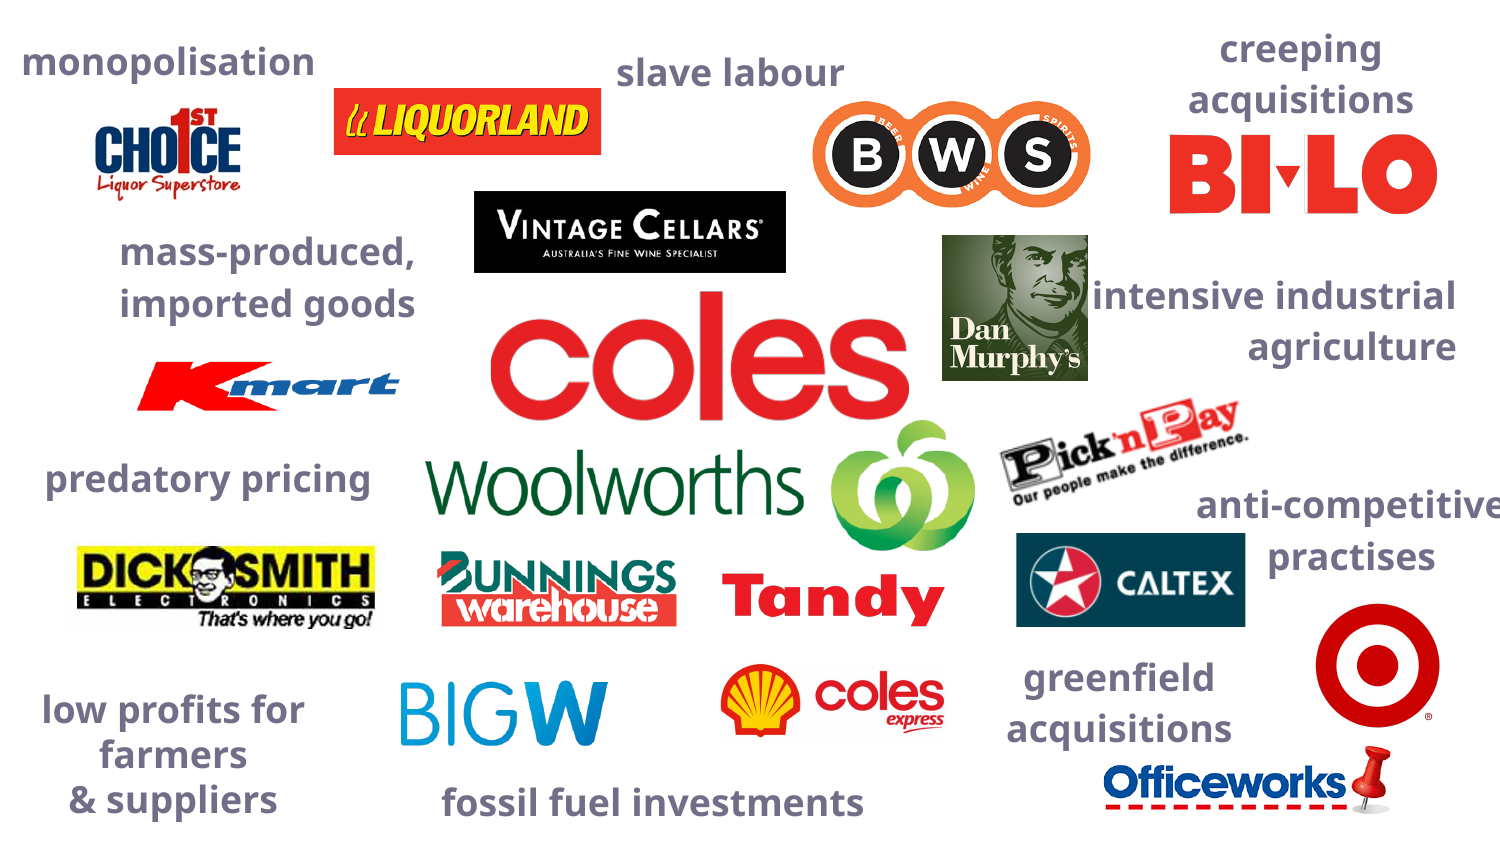

creeping acquisitions
monopolisation
slave labour
mass-produced, imported goods
intensive industrial agriculture
predatory pricing
anti-competitive practises
greenfield acquisitions
# low profits for farmers & suppliers
fossil fuel investments